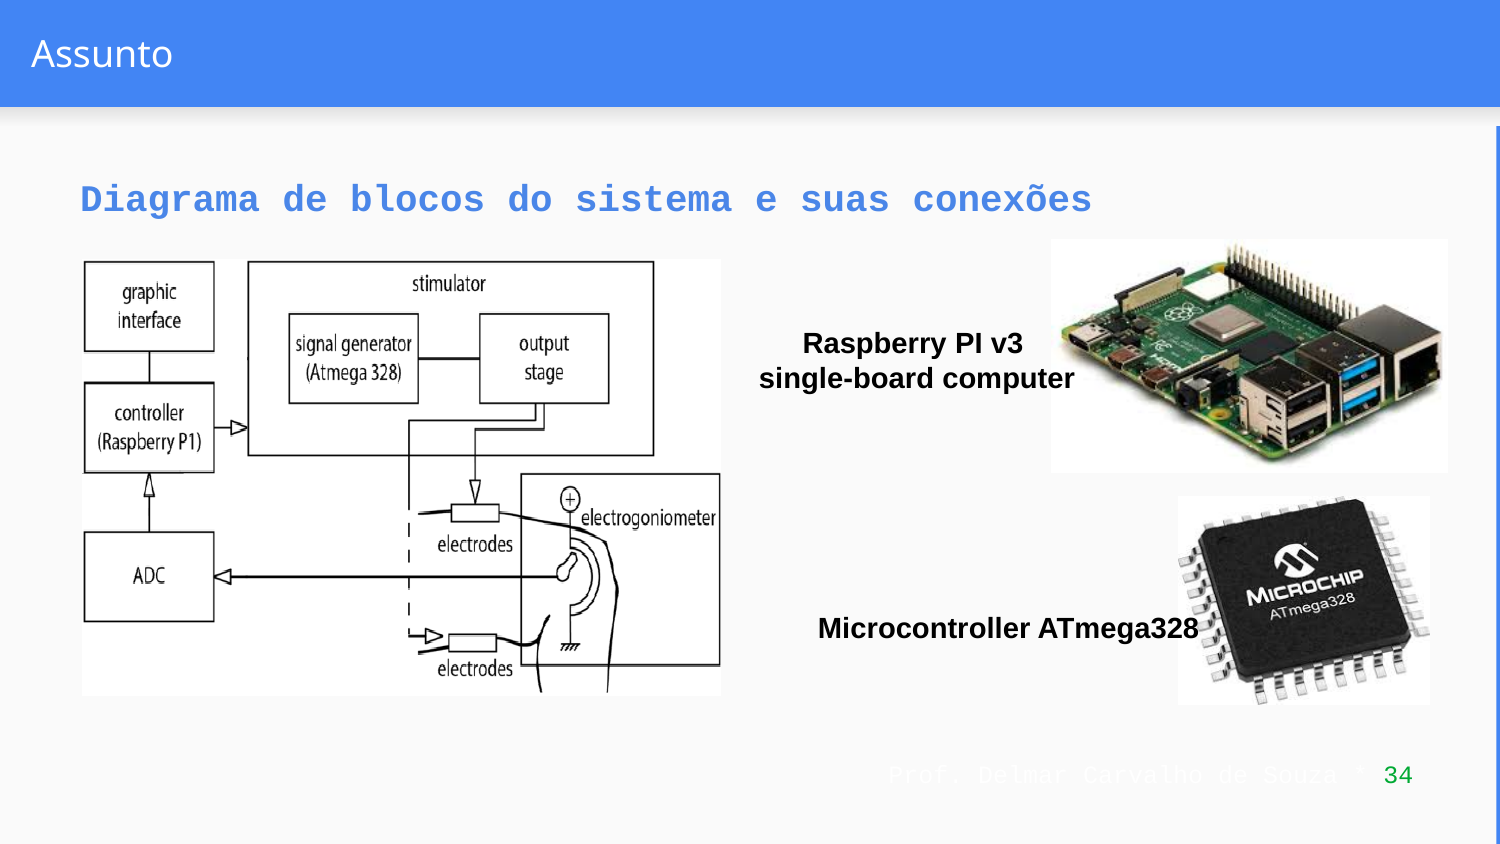

# Assunto
Diagrama de blocos do sistema e suas conexões
Raspberry PI v3
single-board computer
Microcontroller ATmega328